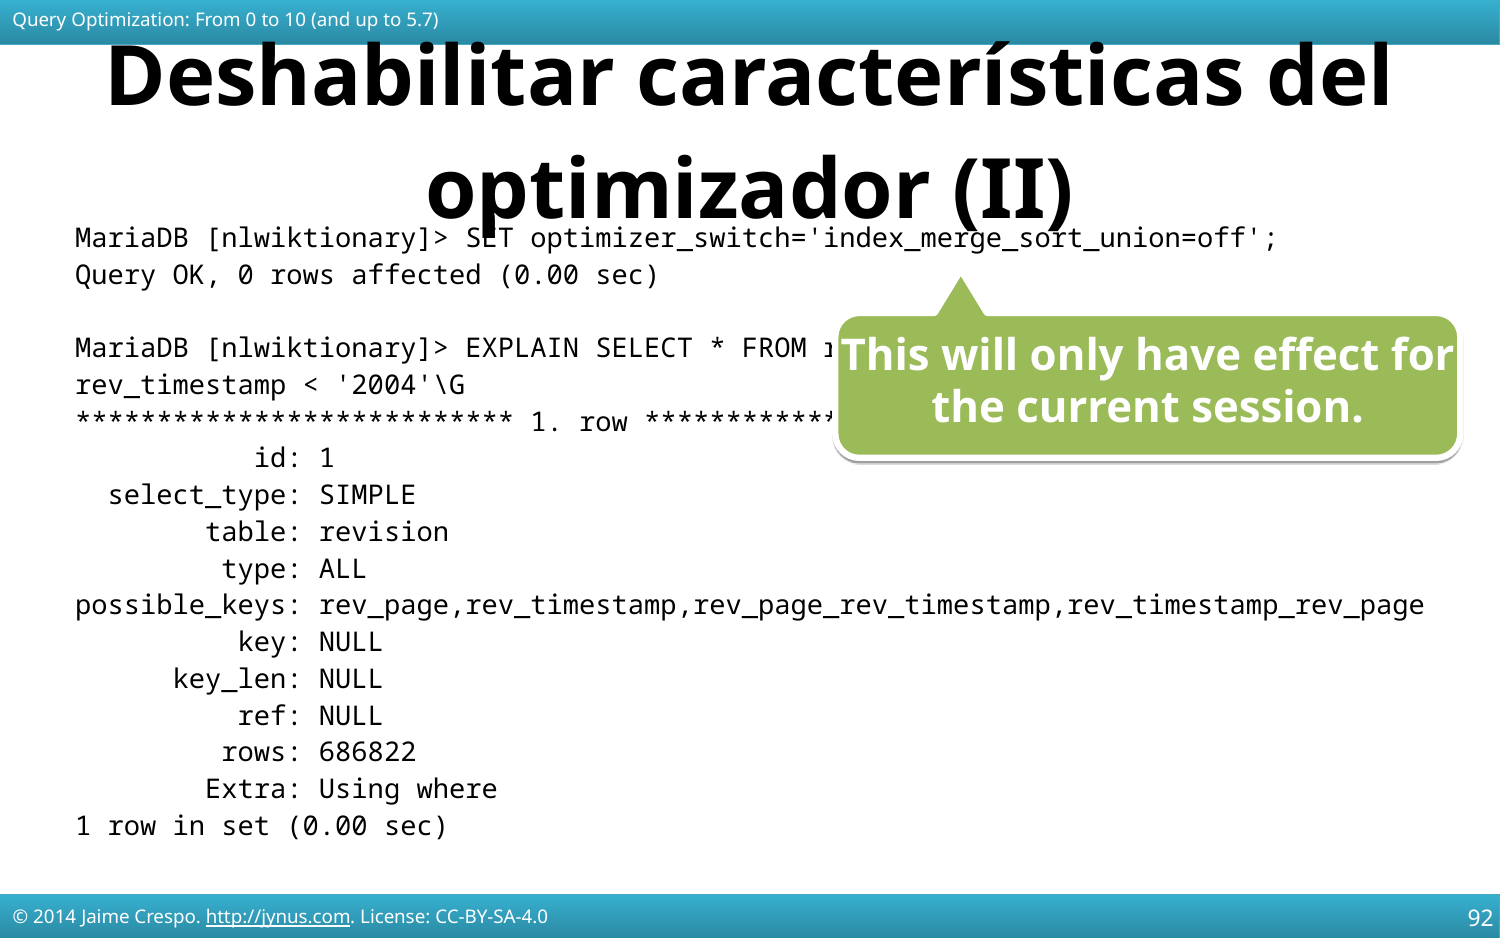

# Deshabilitar características del optimizador (II)
MariaDB [nlwiktionary]> SET optimizer_switch='index_merge_sort_union=off';
Query OK, 0 rows affected (0.00 sec)
MariaDB [nlwiktionary]> EXPLAIN SELECT * FROM revision WHERE rev_page = 790 or rev_timestamp < '2004'\G
*************************** 1. row ***************************
 id: 1
 select_type: SIMPLE
 table: revision
 type: ALL
possible_keys: rev_page,rev_timestamp,rev_page_rev_timestamp,rev_timestamp_rev_page
 key: NULL
 key_len: NULL
 ref: NULL
 rows: 686822
 Extra: Using where
1 row in set (0.00 sec)
This will only have effect for the current session.